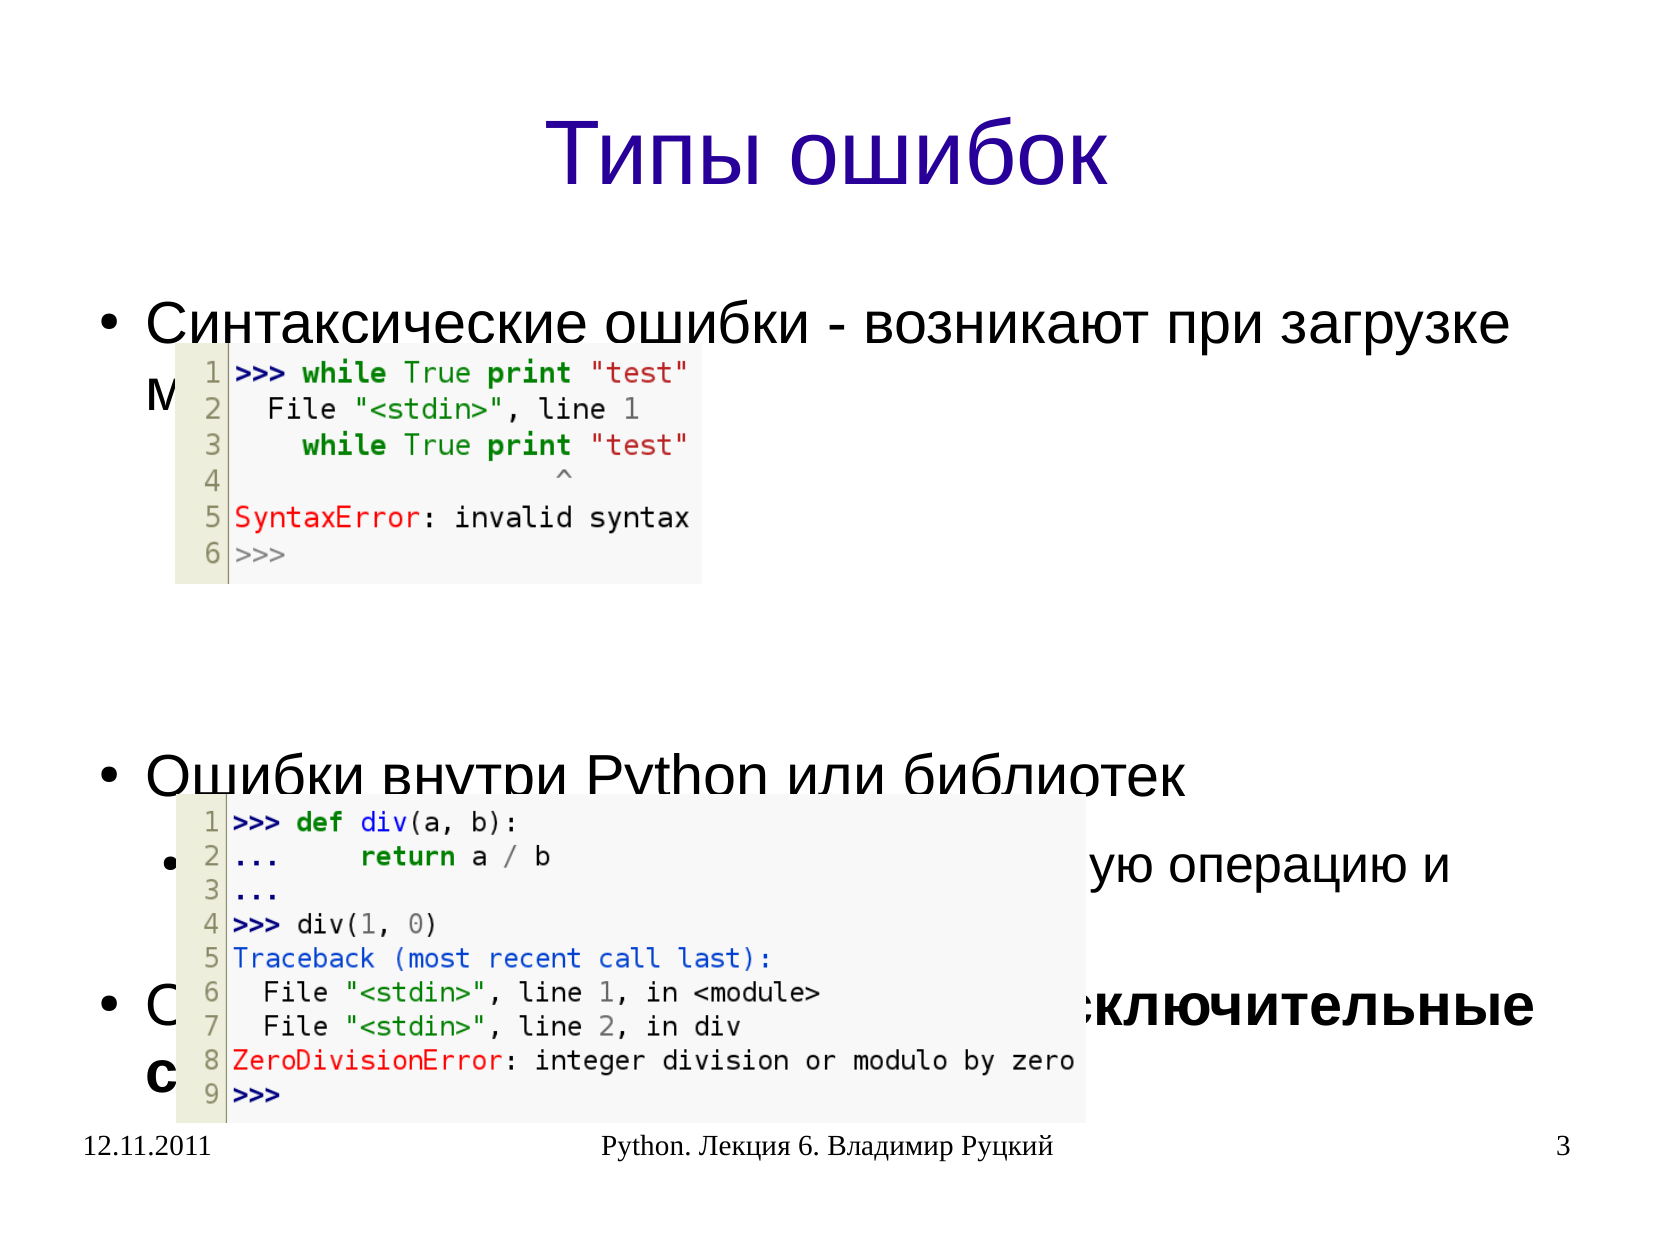

# Типы ошибок
Синтаксические ошибки - возникают при загрузке модуля
Ошибки внутри Python или библиотек
«Программа совершила недопустимую операцию и будет закрыта»
Ошибки времени выполнения - исключительные ситуации
12.11.2011
Python. Лекция 6. Владимир Руцкий
3